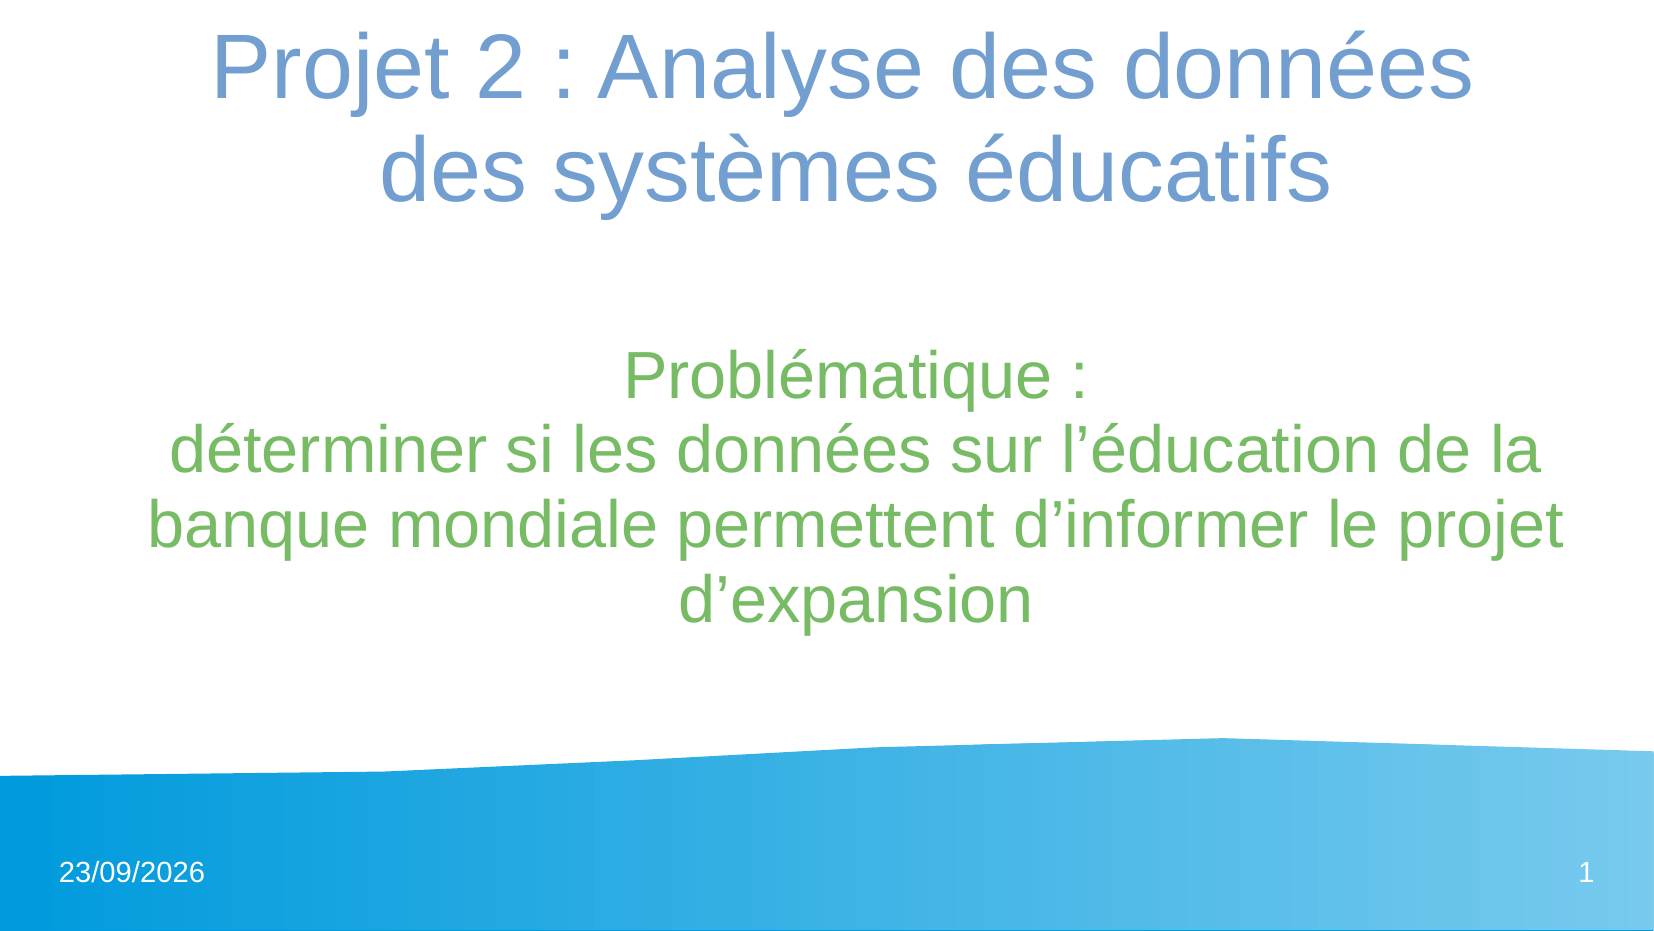

# Projet 2 : Analyse des données des systèmes éducatifs
Problématique :
déterminer si les données sur l’éducation de la banque mondiale permettent d’informer le projet d’expansion